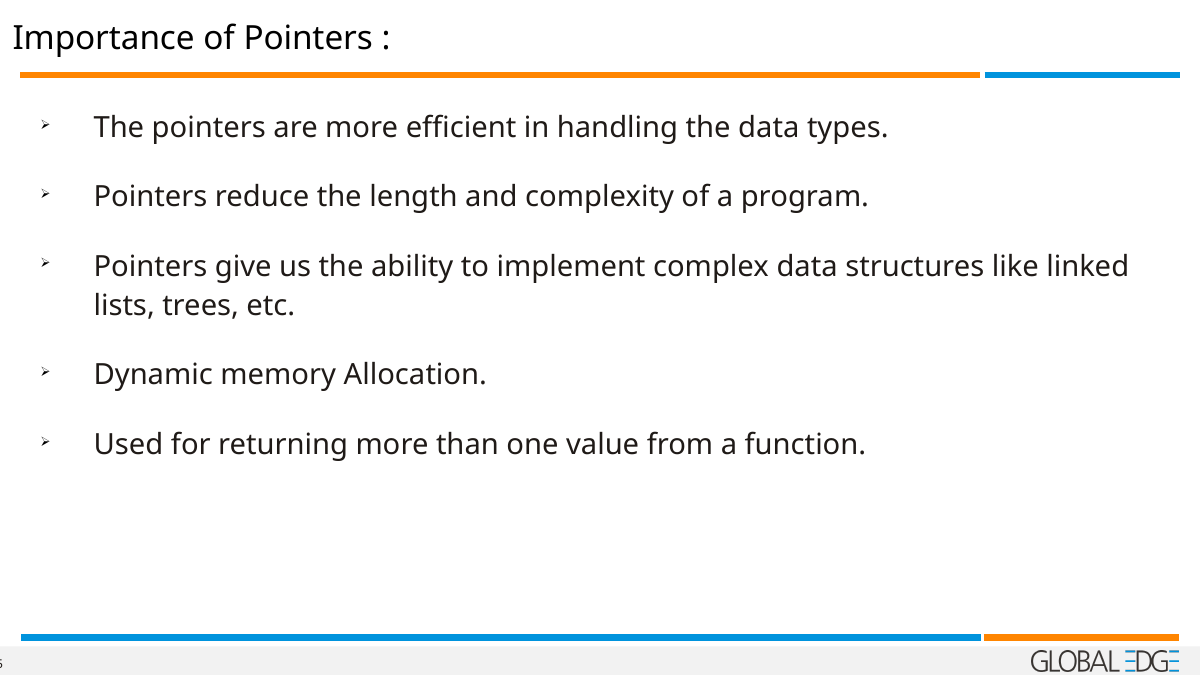

# Importance of Pointers :
The pointers are more efficient in handling the data types.
Pointers reduce the length and complexity of a program.
Pointers give us the ability to implement complex data structures like linked lists, trees, etc.
Dynamic memory Allocation.
Used for returning more than one value from a function.